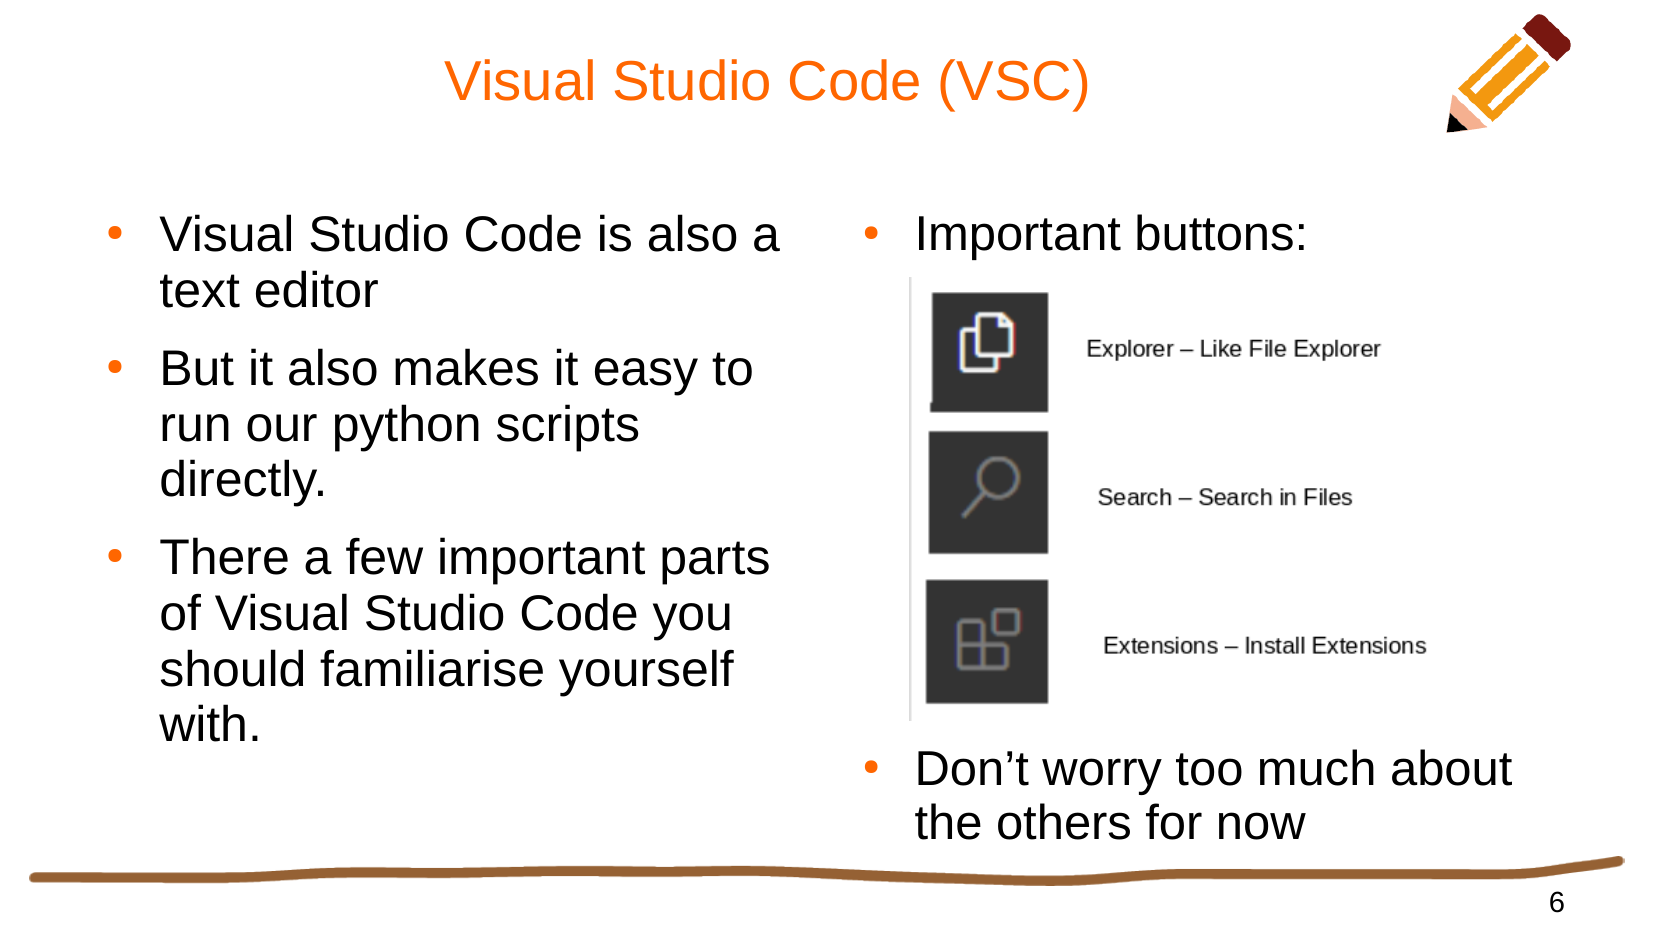

# Visual Studio Code (VSC)
Visual Studio Code is also a text editor
But it also makes it easy to run our python scripts directly.
There a few important parts of Visual Studio Code you should familiarise yourself with.
Important buttons:
Don’t worry too much about the others for now
6